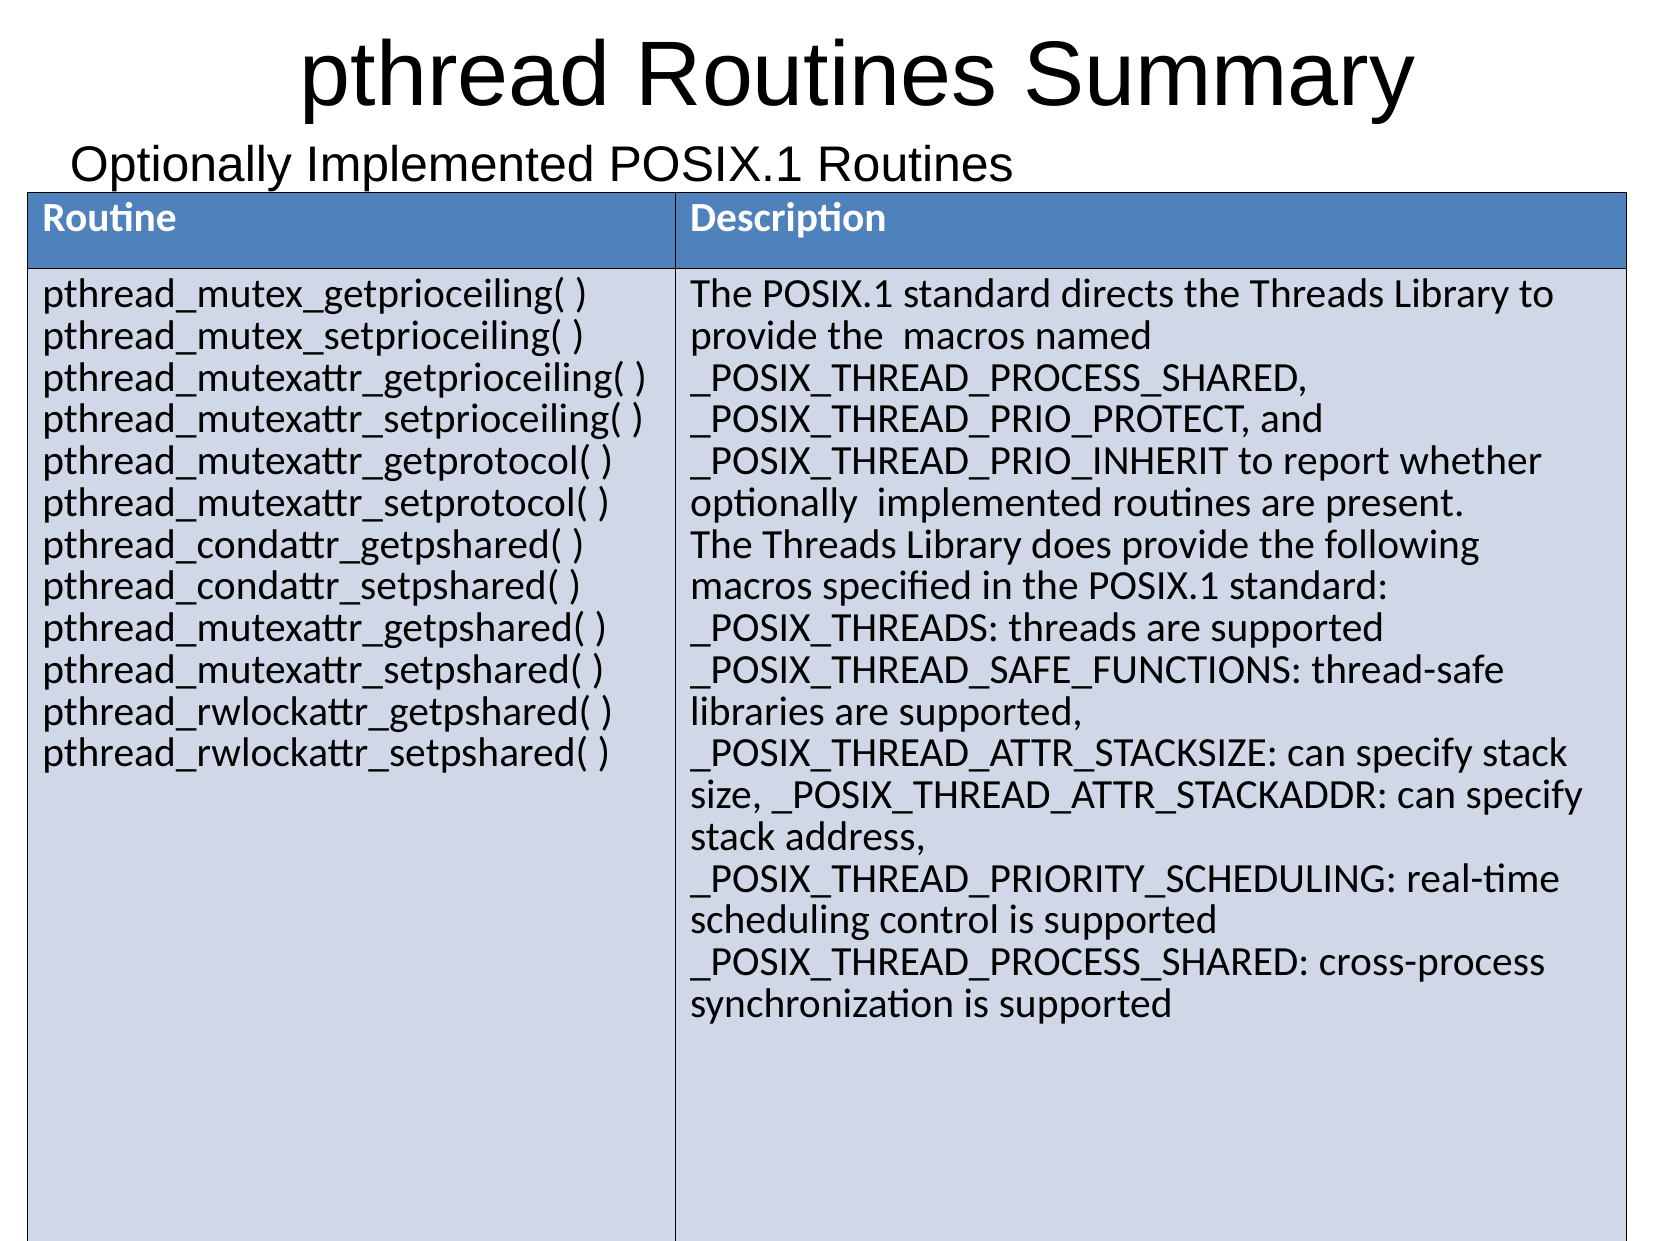

# pthread Routines Summary
Optionally Implemented POSIX.1 Routines
| Routine | Description |
| --- | --- |
| pthread\_mutex\_getprioceiling( ) pthread\_mutex\_setprioceiling( ) pthread\_mutexattr\_getprioceiling( ) pthread\_mutexattr\_setprioceiling( ) pthread\_mutexattr\_getprotocol( ) pthread\_mutexattr\_setprotocol( ) pthread\_condattr\_getpshared( ) pthread\_condattr\_setpshared( ) pthread\_mutexattr\_getpshared( ) pthread\_mutexattr\_setpshared( ) pthread\_rwlockattr\_getpshared( ) pthread\_rwlockattr\_setpshared( ) | The POSIX.1 standard directs the Threads Library to provide the macros named \_POSIX\_THREAD\_PROCESS\_SHARED, \_POSIX\_THREAD\_PRIO\_PROTECT, and \_POSIX\_THREAD\_PRIO\_INHERIT to report whether optionally implemented routines are present. The Threads Library does provide the following macros specified in the POSIX.1 standard: \_POSIX\_THREADS: threads are supported \_POSIX\_THREAD\_SAFE\_FUNCTIONS: thread-safe libraries are supported, \_POSIX\_THREAD\_ATTR\_STACKSIZE: can specify stack size, \_POSIX\_THREAD\_ATTR\_STACKADDR: can specify stack address, \_POSIX\_THREAD\_PRIORITY\_SCHEDULING: real-time scheduling control is supported \_POSIX\_THREAD\_PROCESS\_SHARED: cross-process synchronization is supported |